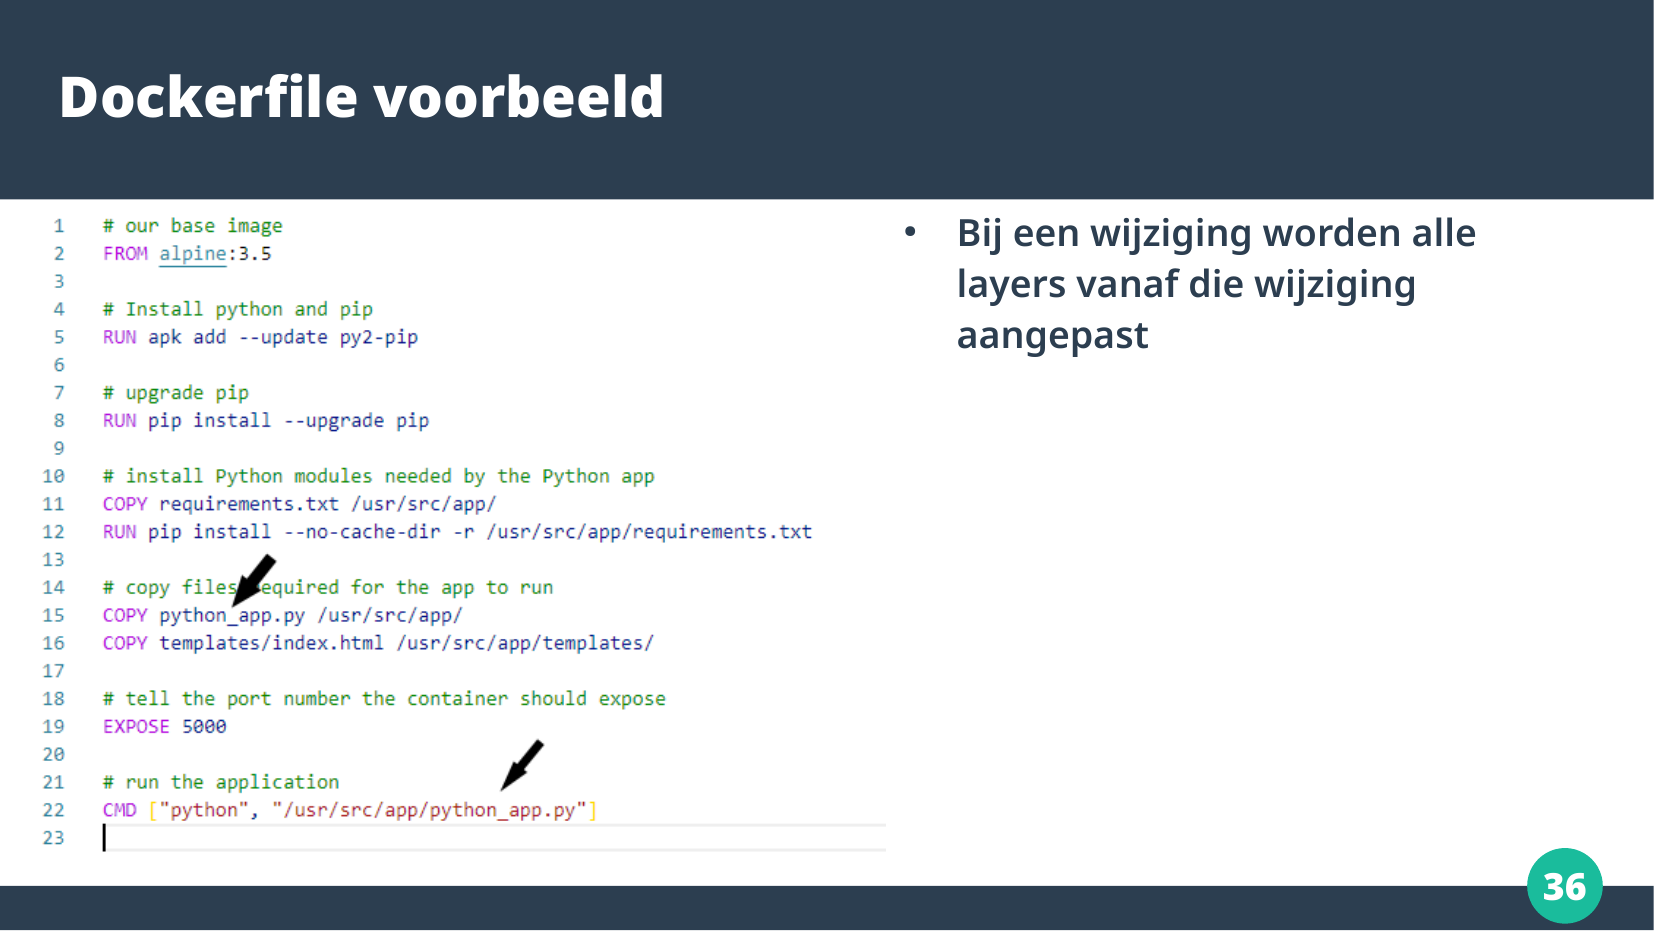

# Dockerfile voorbeeld
Bij een wijziging worden alle layers vanaf die wijziging aangepast